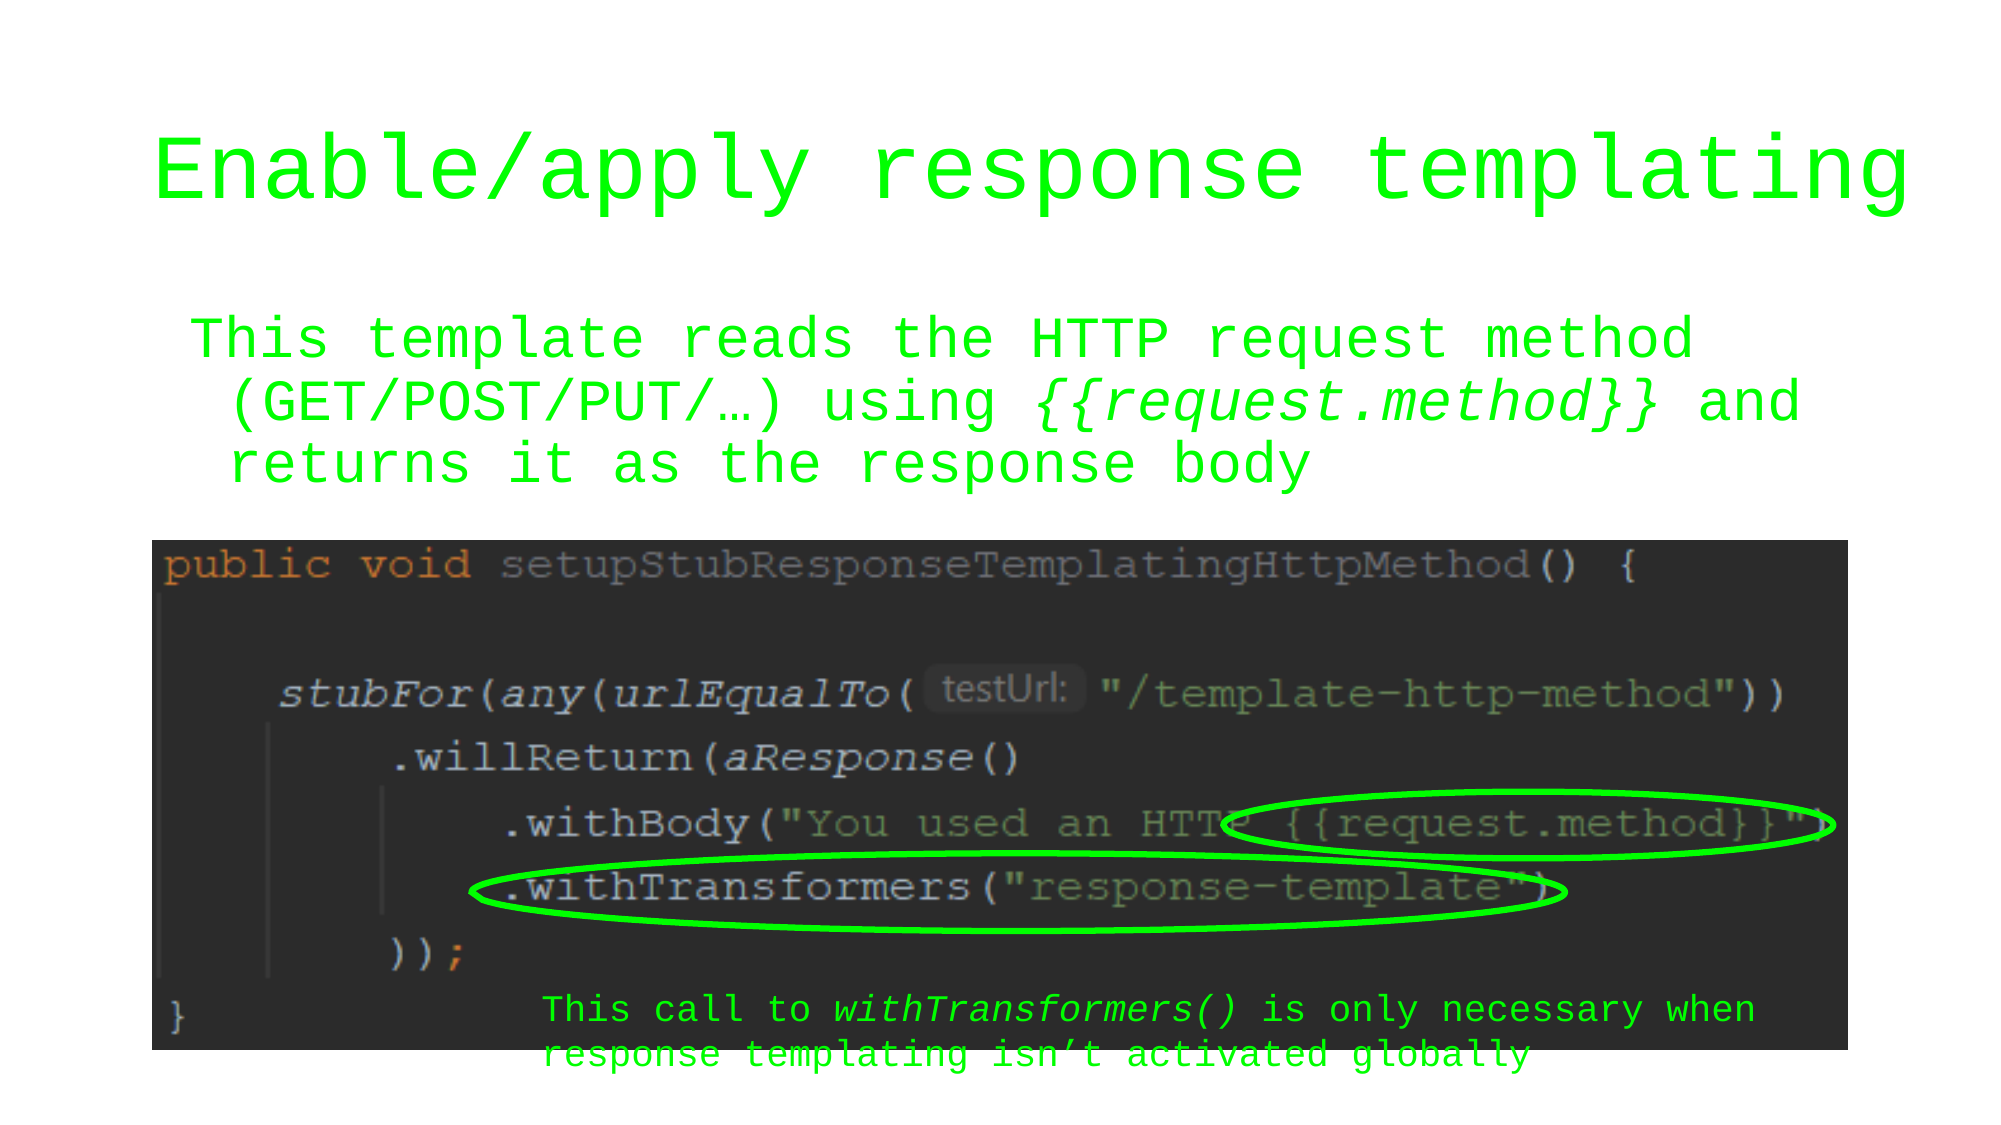

# Enable/apply response templating
This template reads the HTTP request method (GET/POST/PUT/…) using {{request.method}} and returns it as the response body
This call to withTransformers() is only necessary when response templating isn’t activated globally